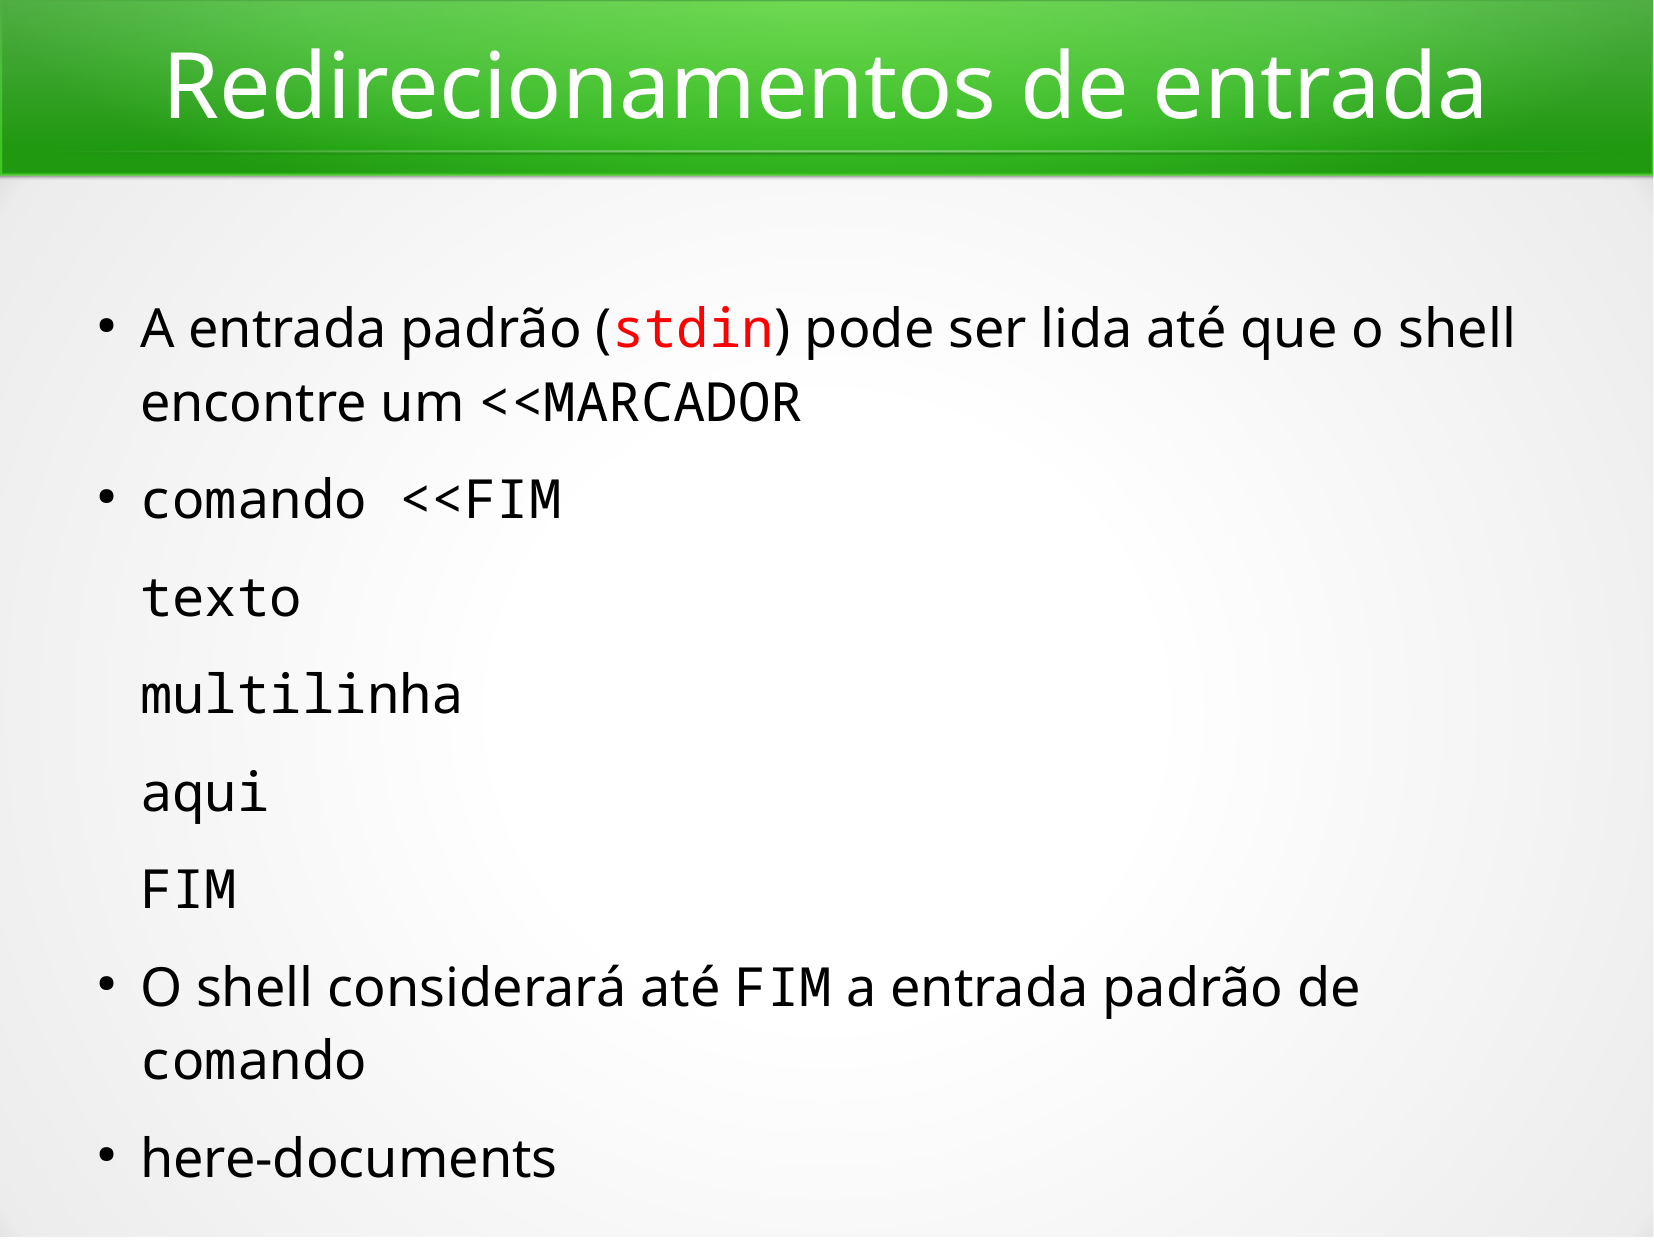

# Redirecionamentos de entrada
A entrada padrão (stdin) pode ser lida até que o shell encontre um <<MARCADOR
comando <<FIM
texto
multilinha
aqui
FIM
O shell considerará até FIM a entrada padrão de comando
here-documents